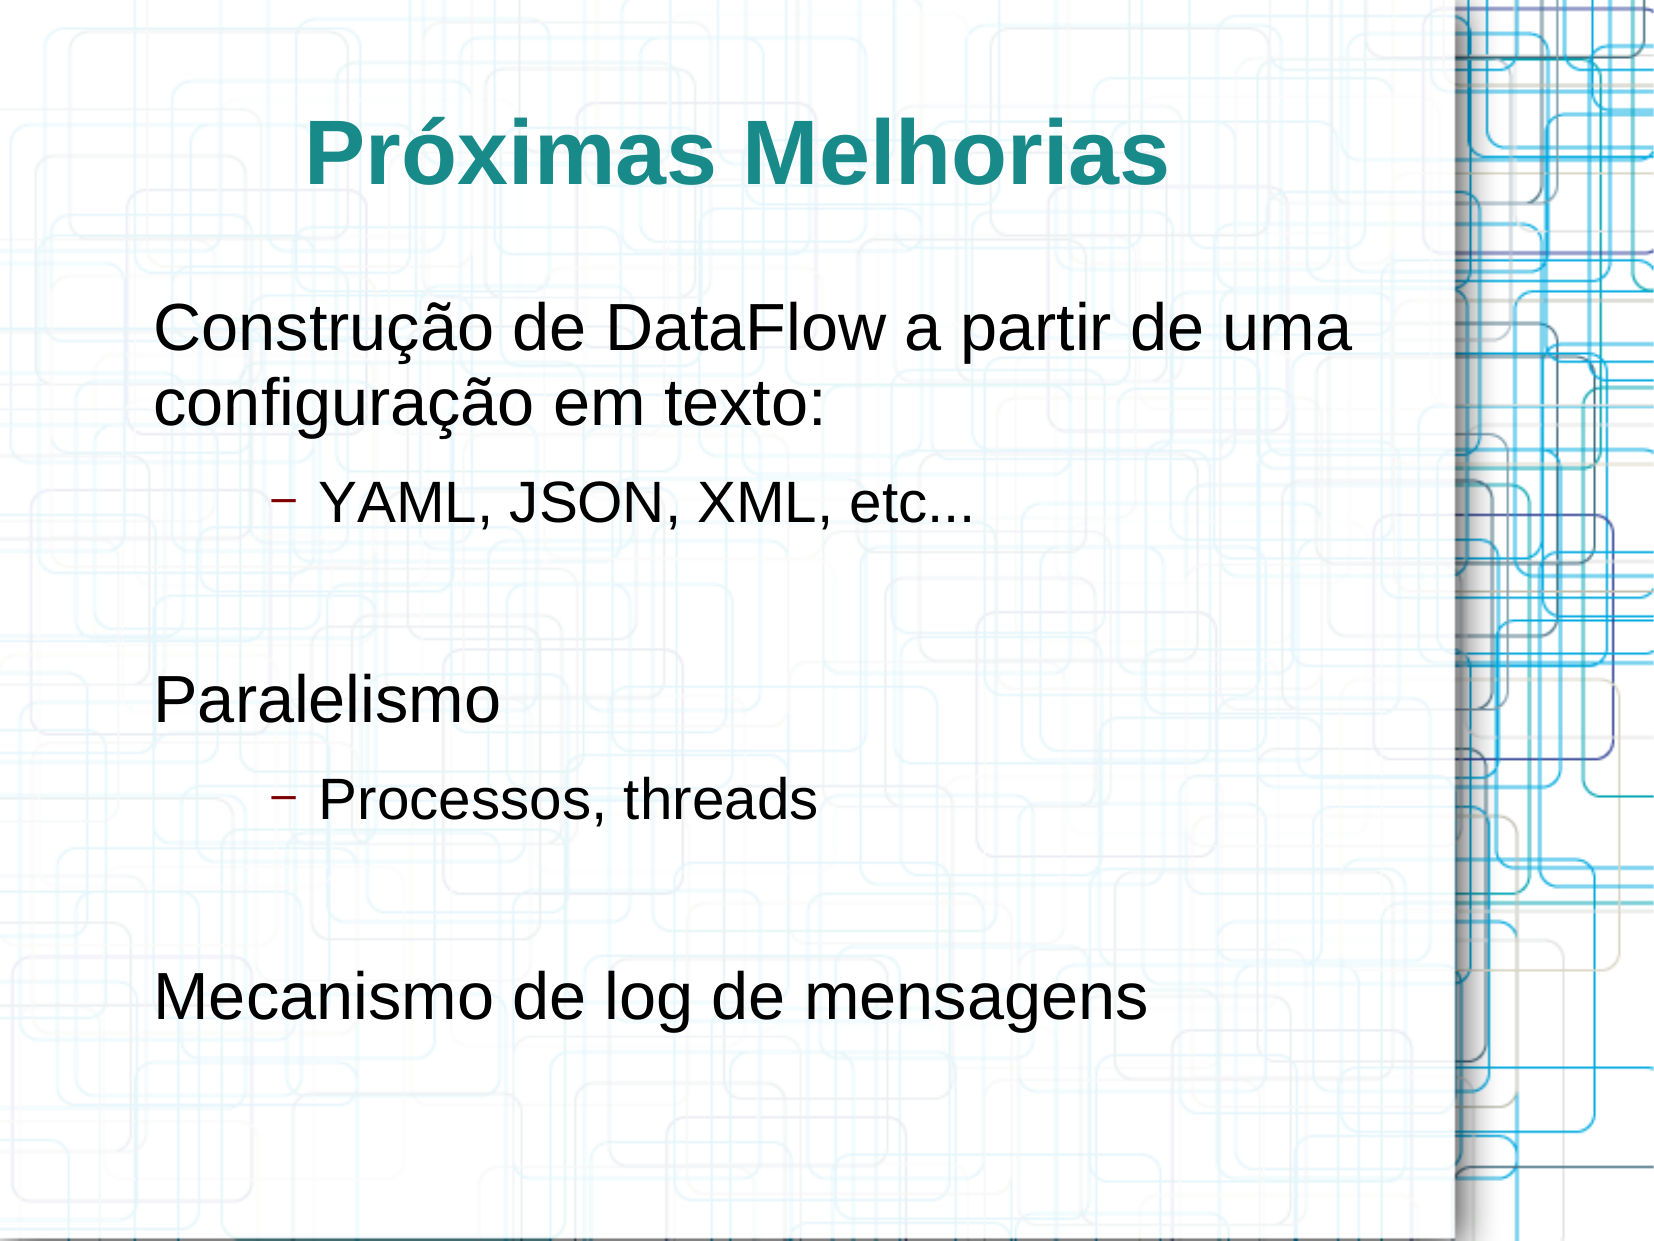

# Próximas Melhorias
Construção de DataFlow a partir de uma configuração em texto:
YAML, JSON, XML, etc...
Paralelismo
Processos, threads
Mecanismo de log de mensagens